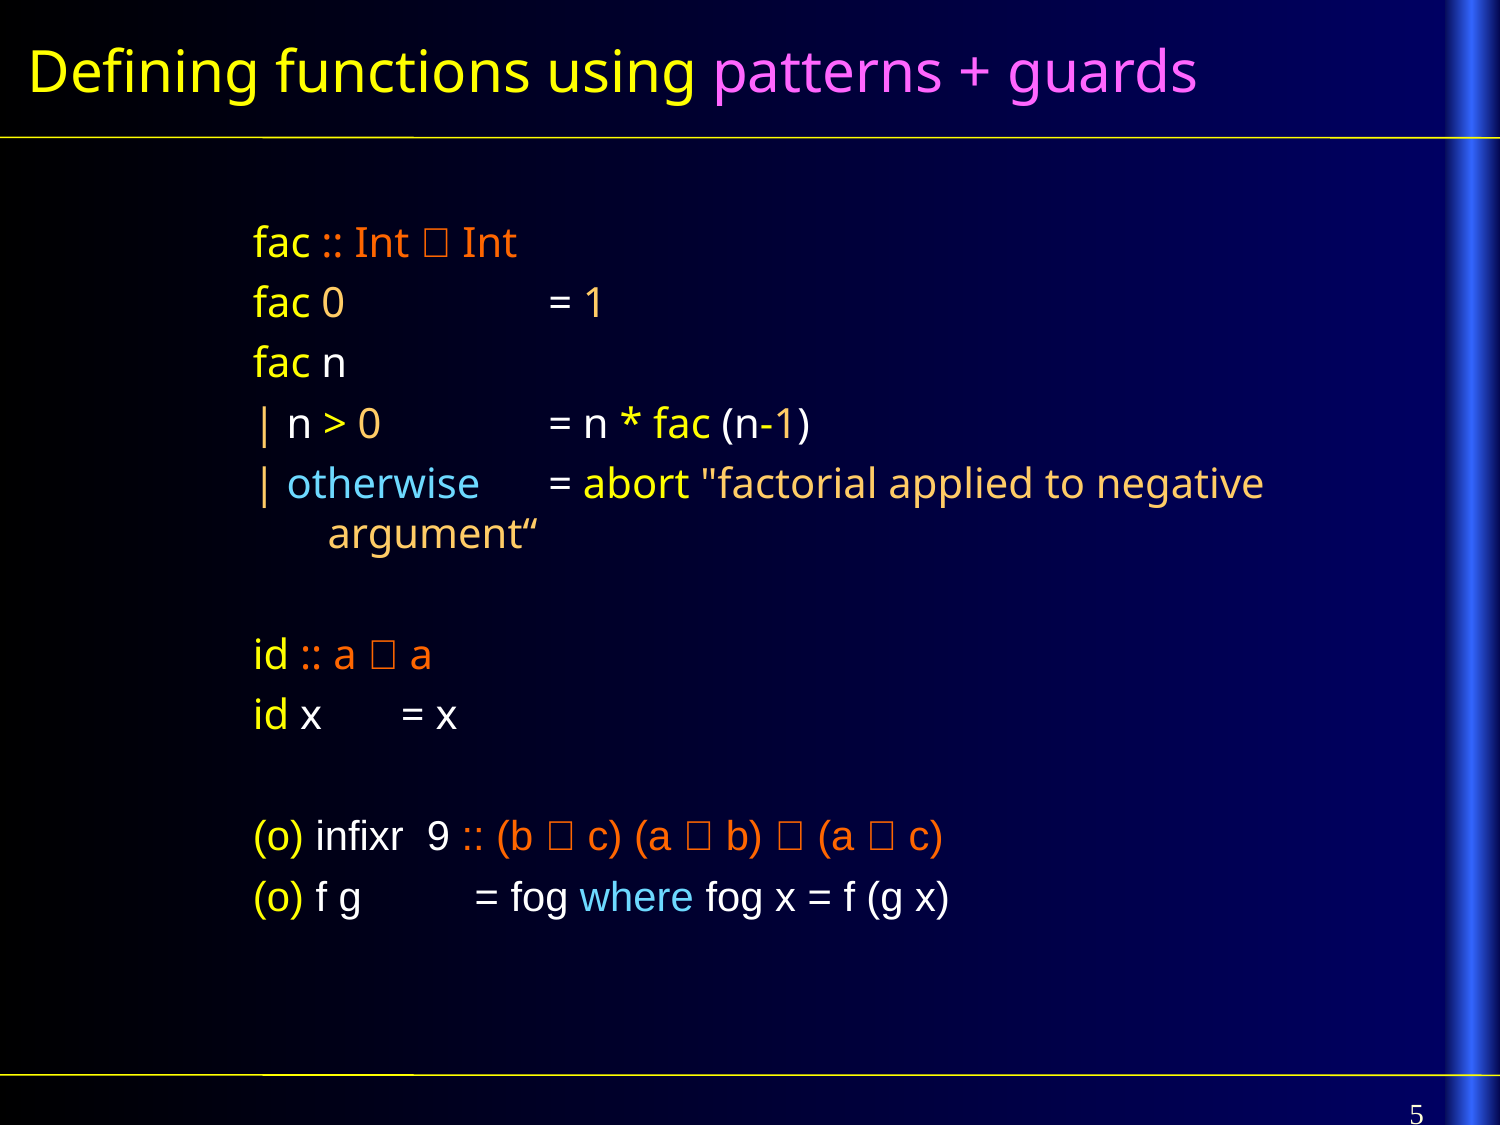

Defining functions using patterns + guards
fac :: Int  Int
fac 0			= 1
fac n
| n > 0			= n * fac (n-1)
| otherwise	= abort "factorial applied to negative argument“
id :: a  a
id x		= x
(o) infixr 9 :: (b  c) (a  b)  (a  c)
(o) f g 		= fog where fog x = f (g x)